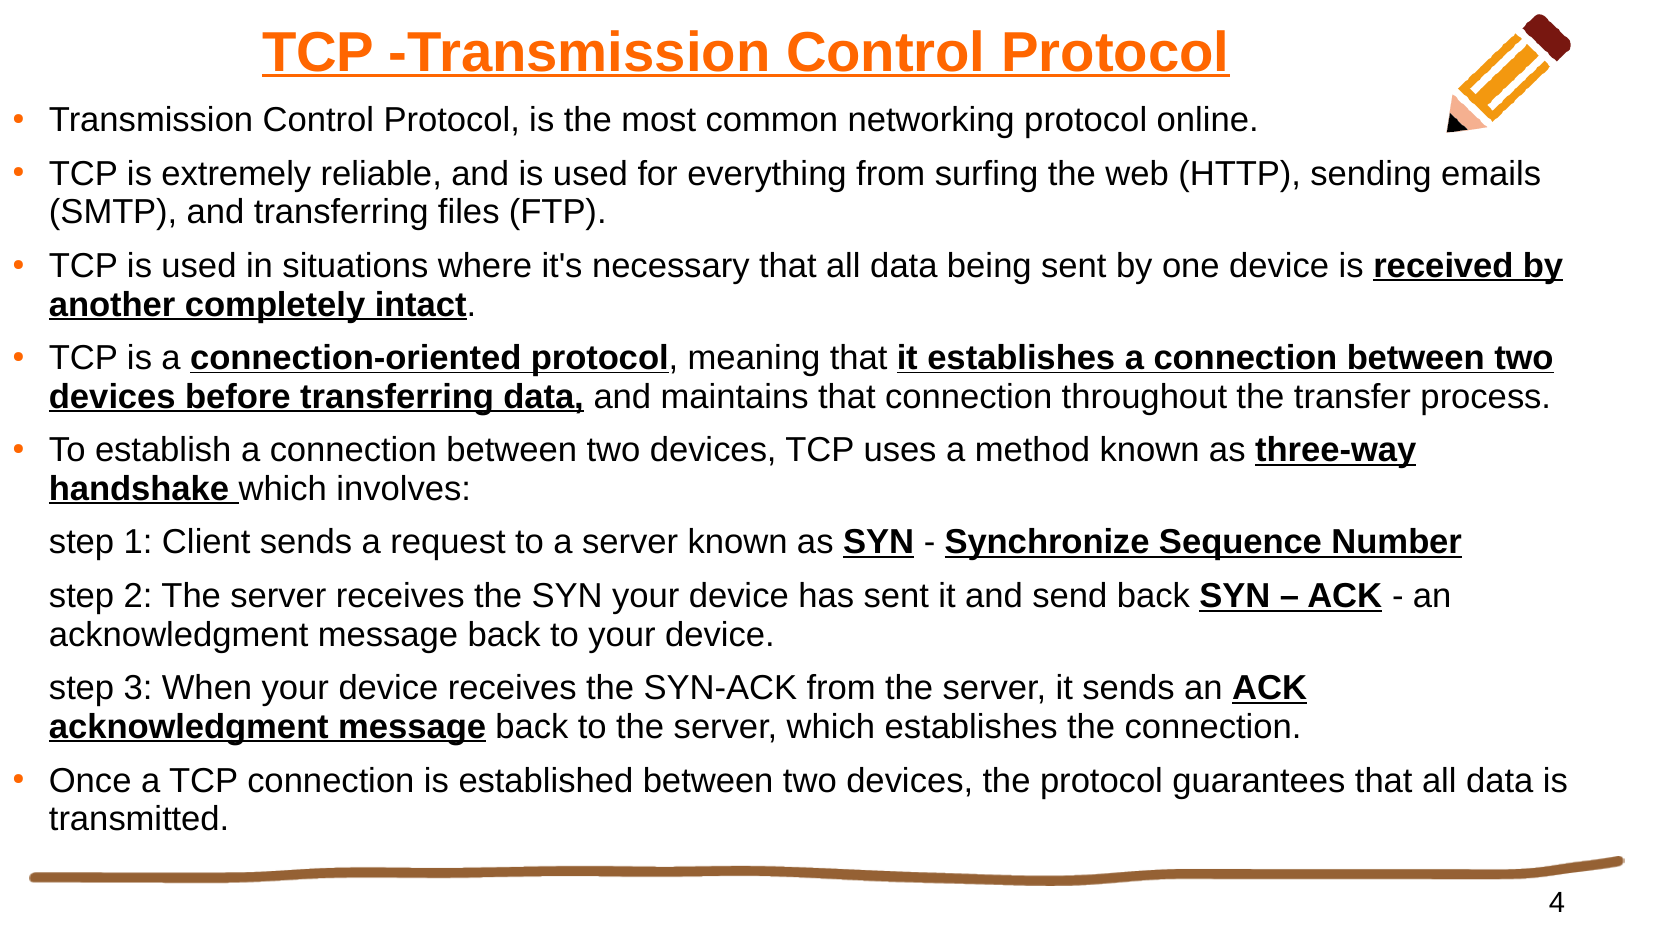

# TCP -Transmission Control Protocol
Transmission Control Protocol, is the most common networking protocol online.
TCP is extremely reliable, and is used for everything from surfing the web (HTTP), sending emails (SMTP), and transferring files (FTP).
TCP is used in situations where it's necessary that all data being sent by one device is received by another completely intact.
TCP is a connection-oriented protocol, meaning that it establishes a connection between two devices before transferring data, and maintains that connection throughout the transfer process.
To establish a connection between two devices, TCP uses a method known as three-way handshake which involves:
step 1: Client sends a request to a server known as SYN - Synchronize Sequence Number
step 2: The server receives the SYN your device has sent it and send back SYN – ACK - an acknowledgment message back to your device.
step 3: When your device receives the SYN-ACK from the server, it sends an ACK acknowledgment message back to the server, which establishes the connection.
Once a TCP connection is established between two devices, the protocol guarantees that all data is transmitted.
4